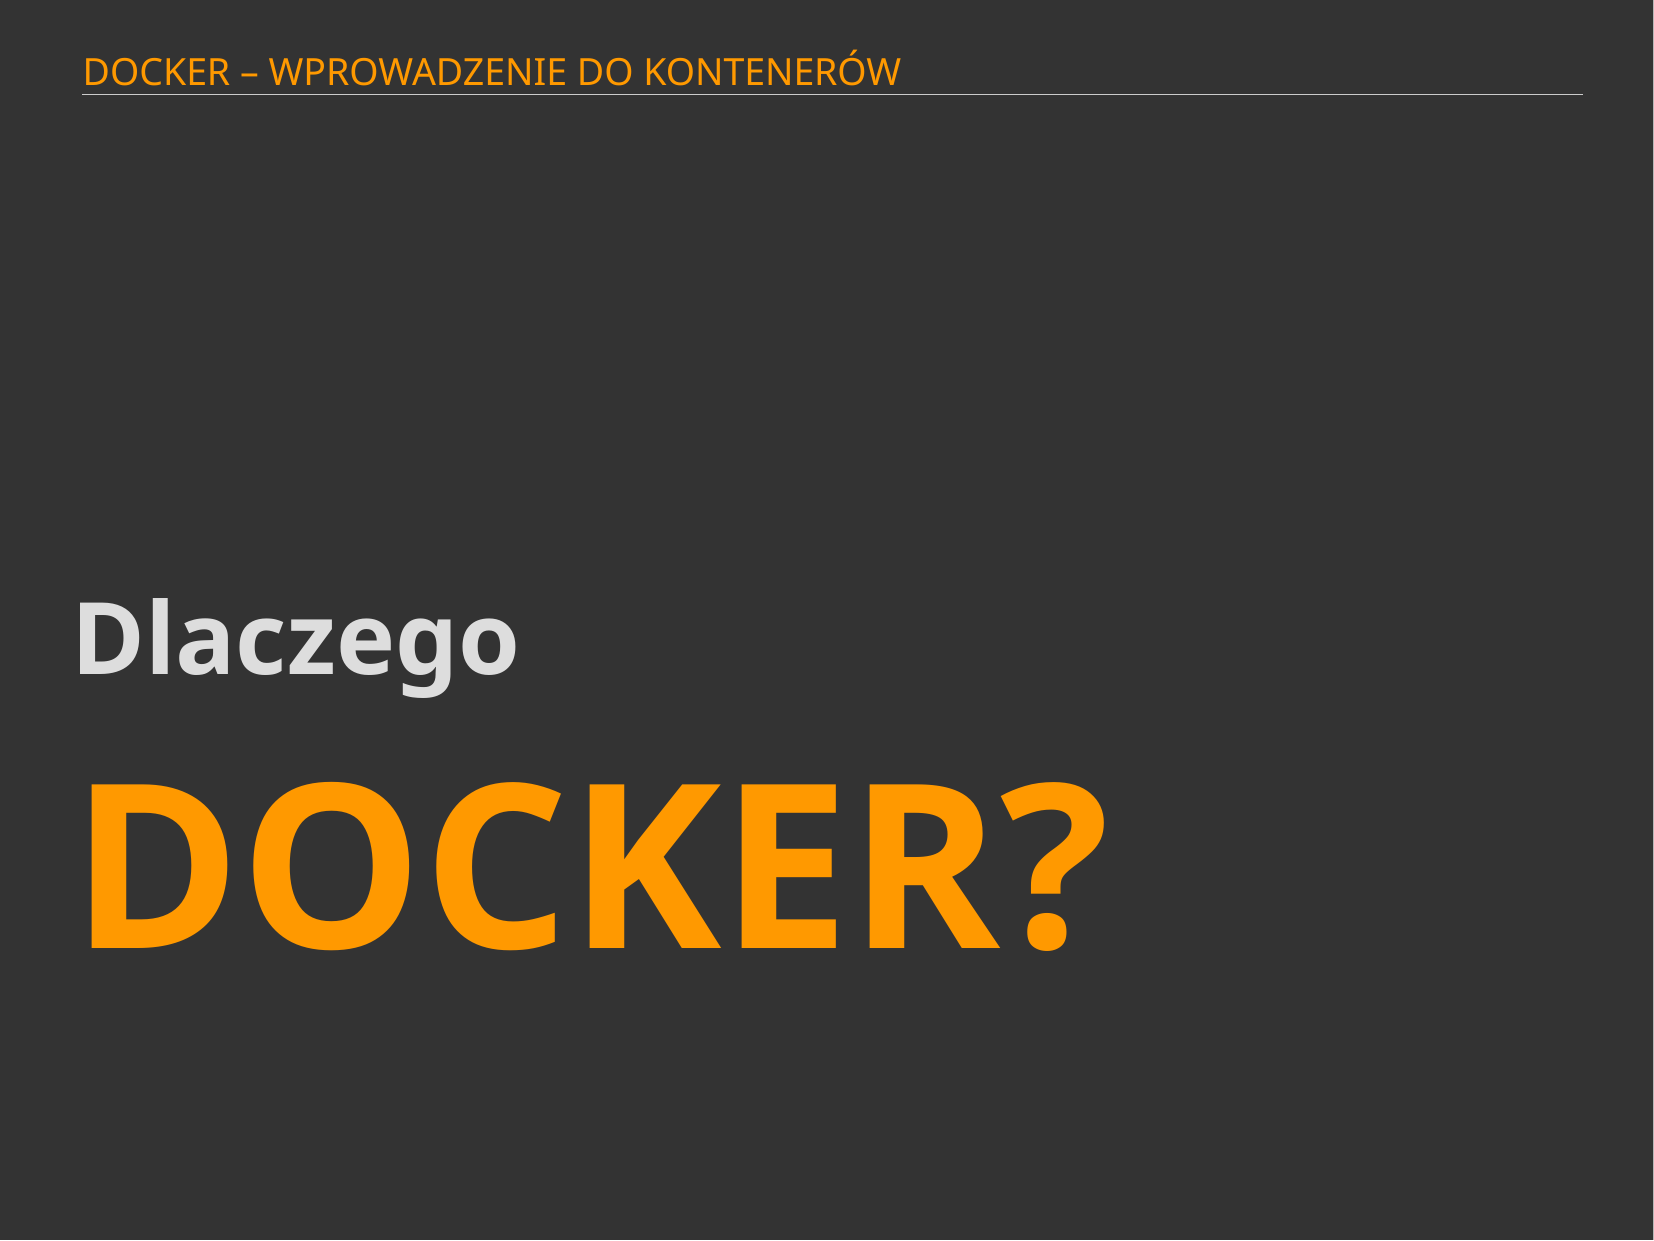

# DOCKER – WPROWADZENIE DO KONTENERÓW
Dlaczego
DOCKER?